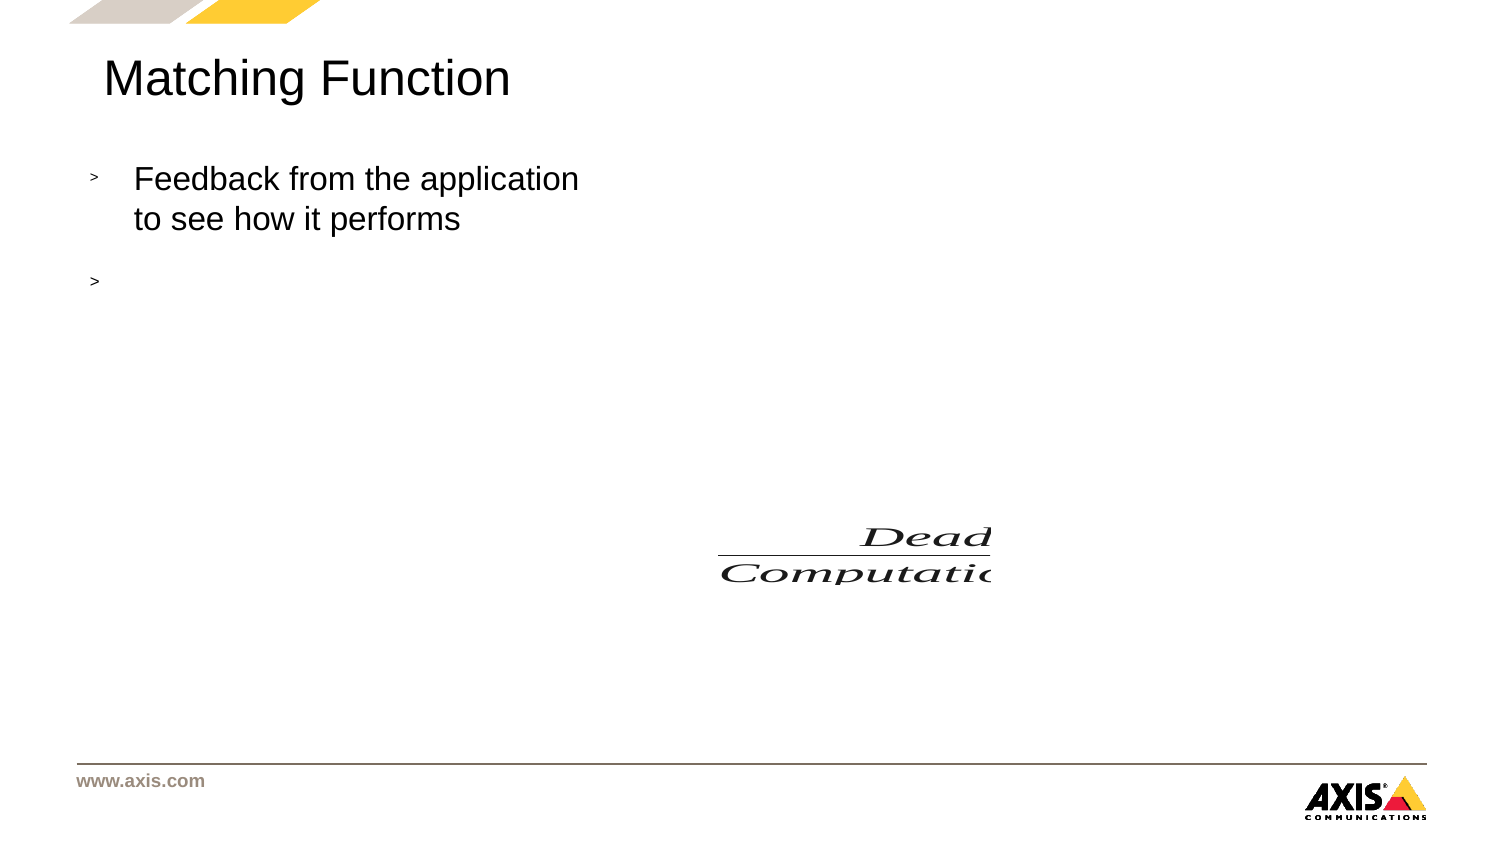

Matching Function
# Feedback from the application to see how it performs